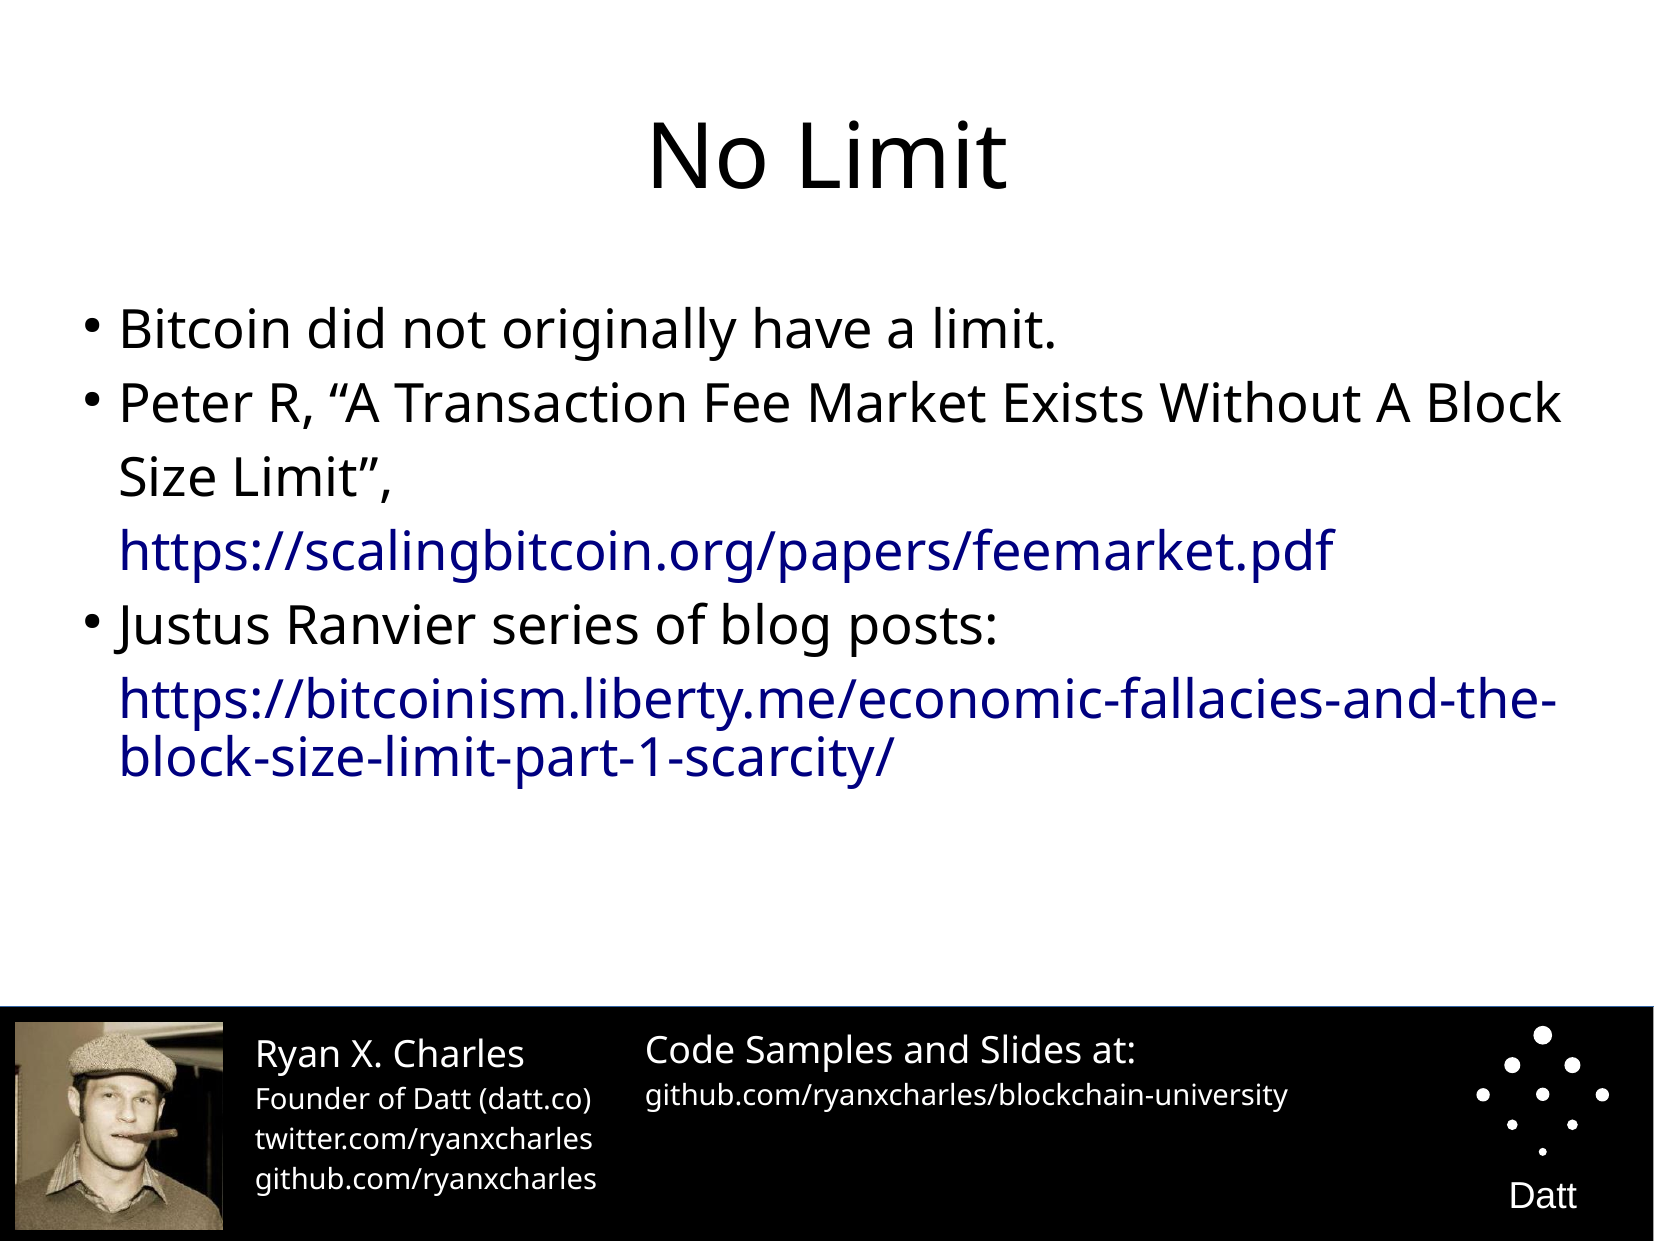

# No Limit
Bitcoin did not originally have a limit.
Peter R, “A Transaction Fee Market Exists Without A Block Size Limit”, https://scalingbitcoin.org/papers/feemarket.pdf
Justus Ranvier series of blog posts: https://bitcoinism.liberty.me/economic-fallacies-and-the-block-size-limit-part-1-scarcity/
Code Samples and Slides at:
github.com/ryanxcharles/blockchain-university
Ryan X. Charles
Founder of Datt (datt.co)
twitter.com/ryanxcharles
github.com/ryanxcharles
Datt